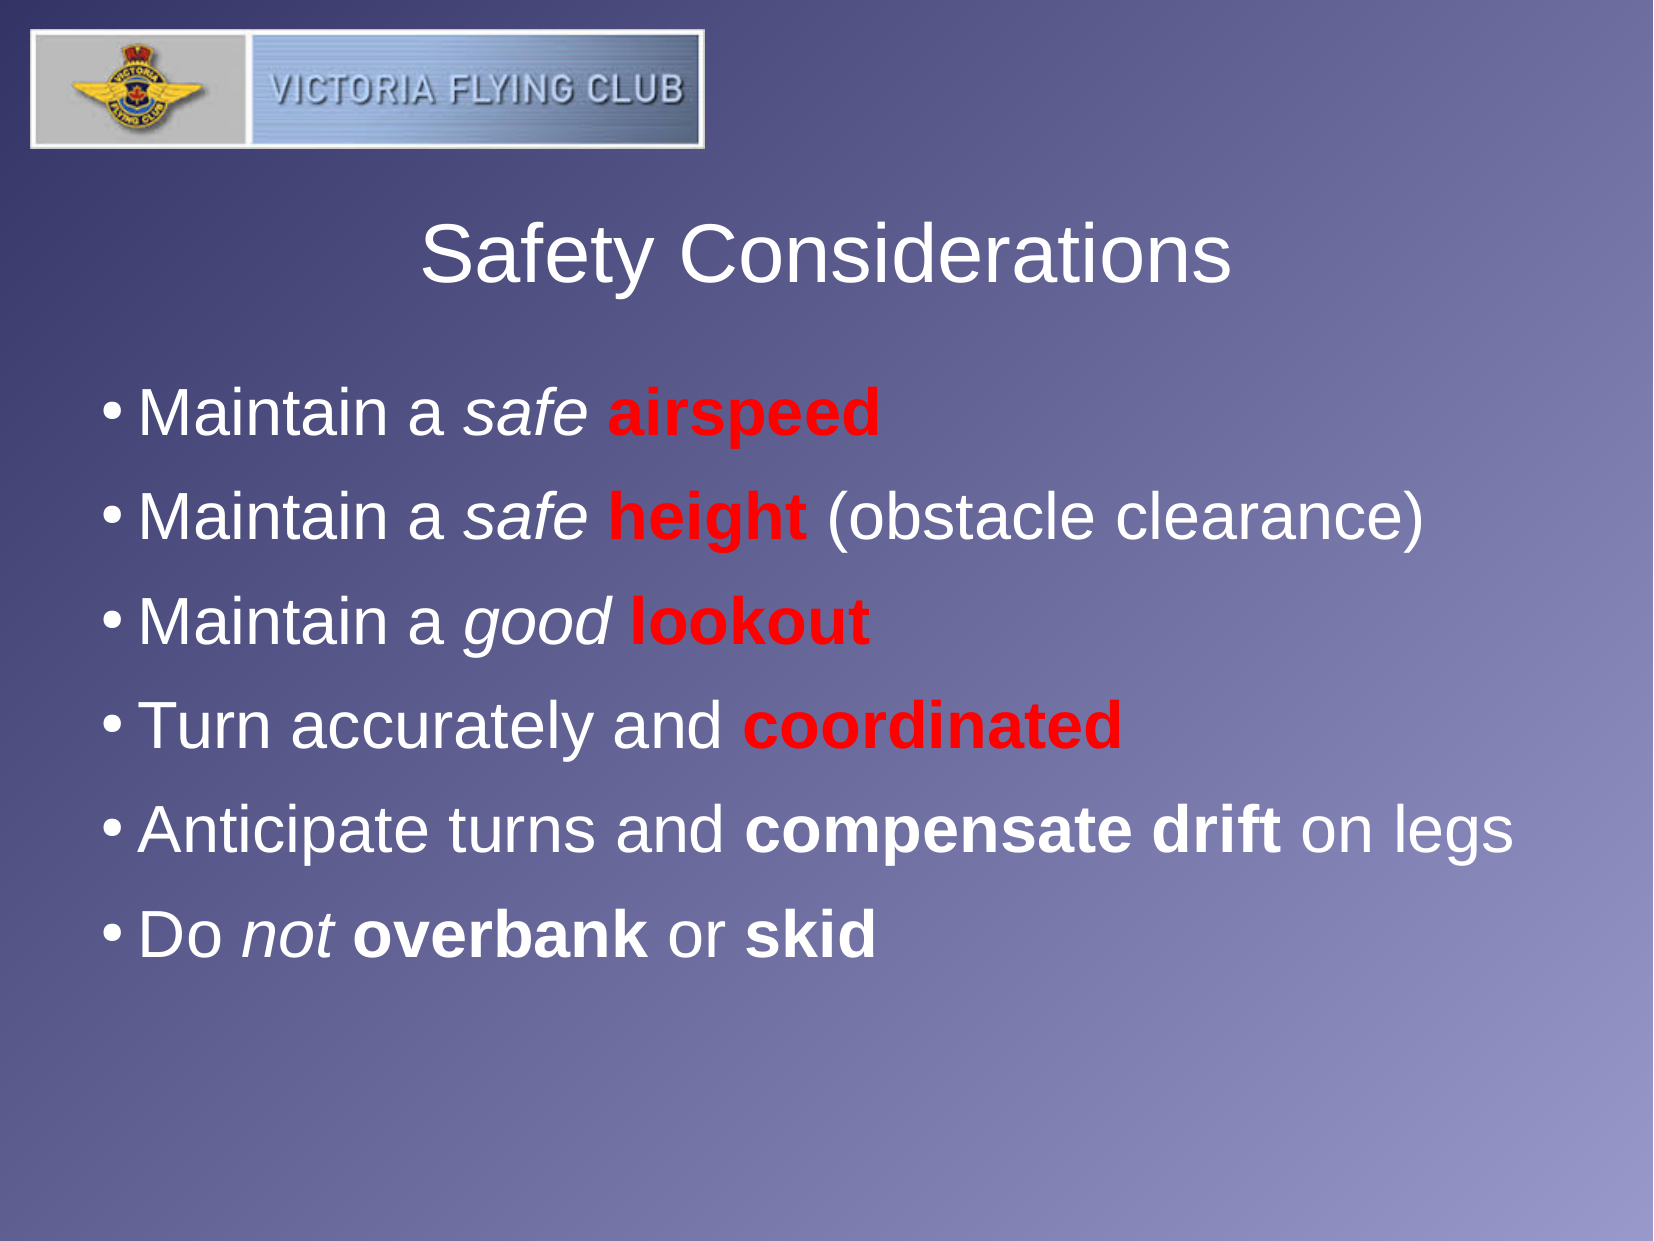

# Safety Considerations
Maintain a safe airspeed
Maintain a safe height (obstacle clearance)
Maintain a good lookout
Turn accurately and coordinated
Anticipate turns and compensate drift on legs
Do not overbank or skid